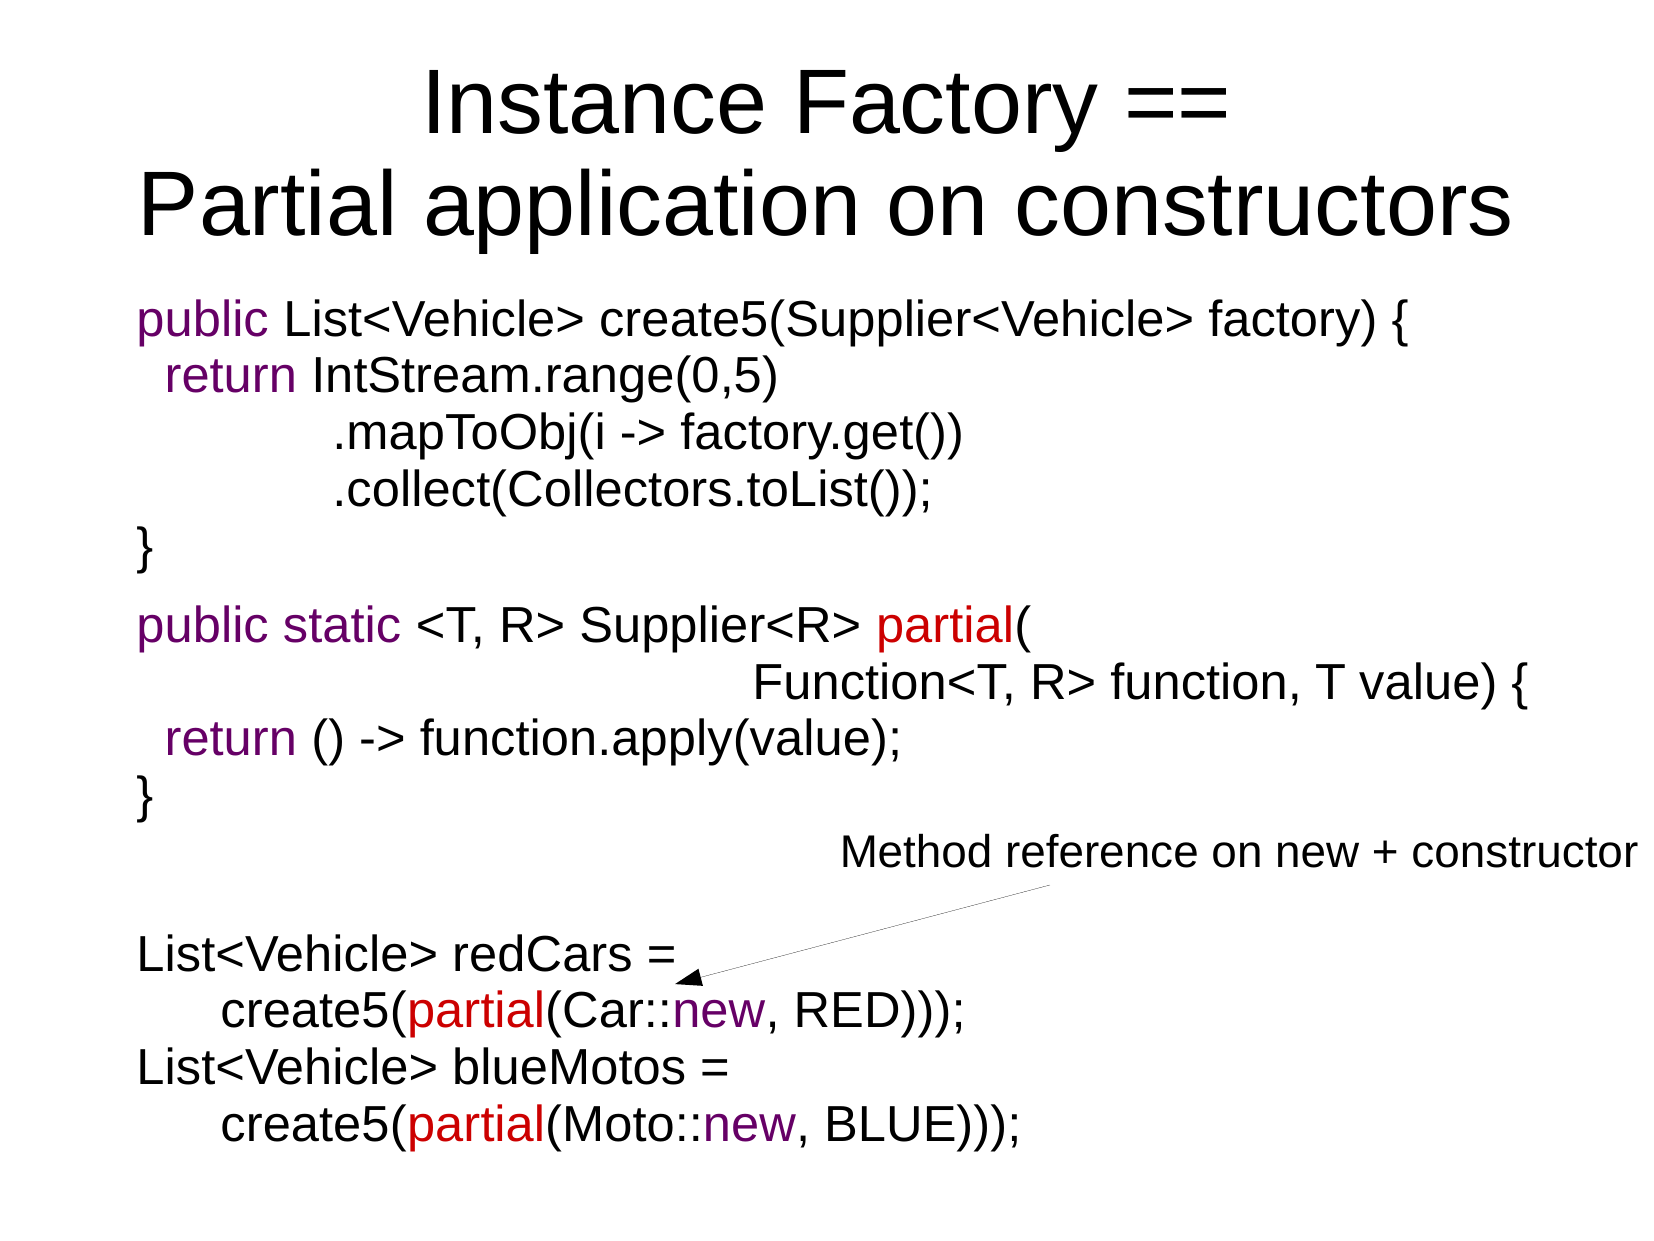

# Instance Factory == Partial application on constructors
public List<Vehicle> create5(Supplier<Vehicle> factory) {
 return IntStream.range(0,5)
 .mapToObj(i -> factory.get())
 .collect(Collectors.toList());
}
public static <T, R> Supplier<R> partial(
 Function<T, R> function, T value) {
 return () -> function.apply(value);
}
List<Vehicle> redCars =
 create5(partial(Car::new, RED)));
List<Vehicle> blueMotos =
 create5(partial(Moto::new, BLUE)));
Method reference on new + constructor